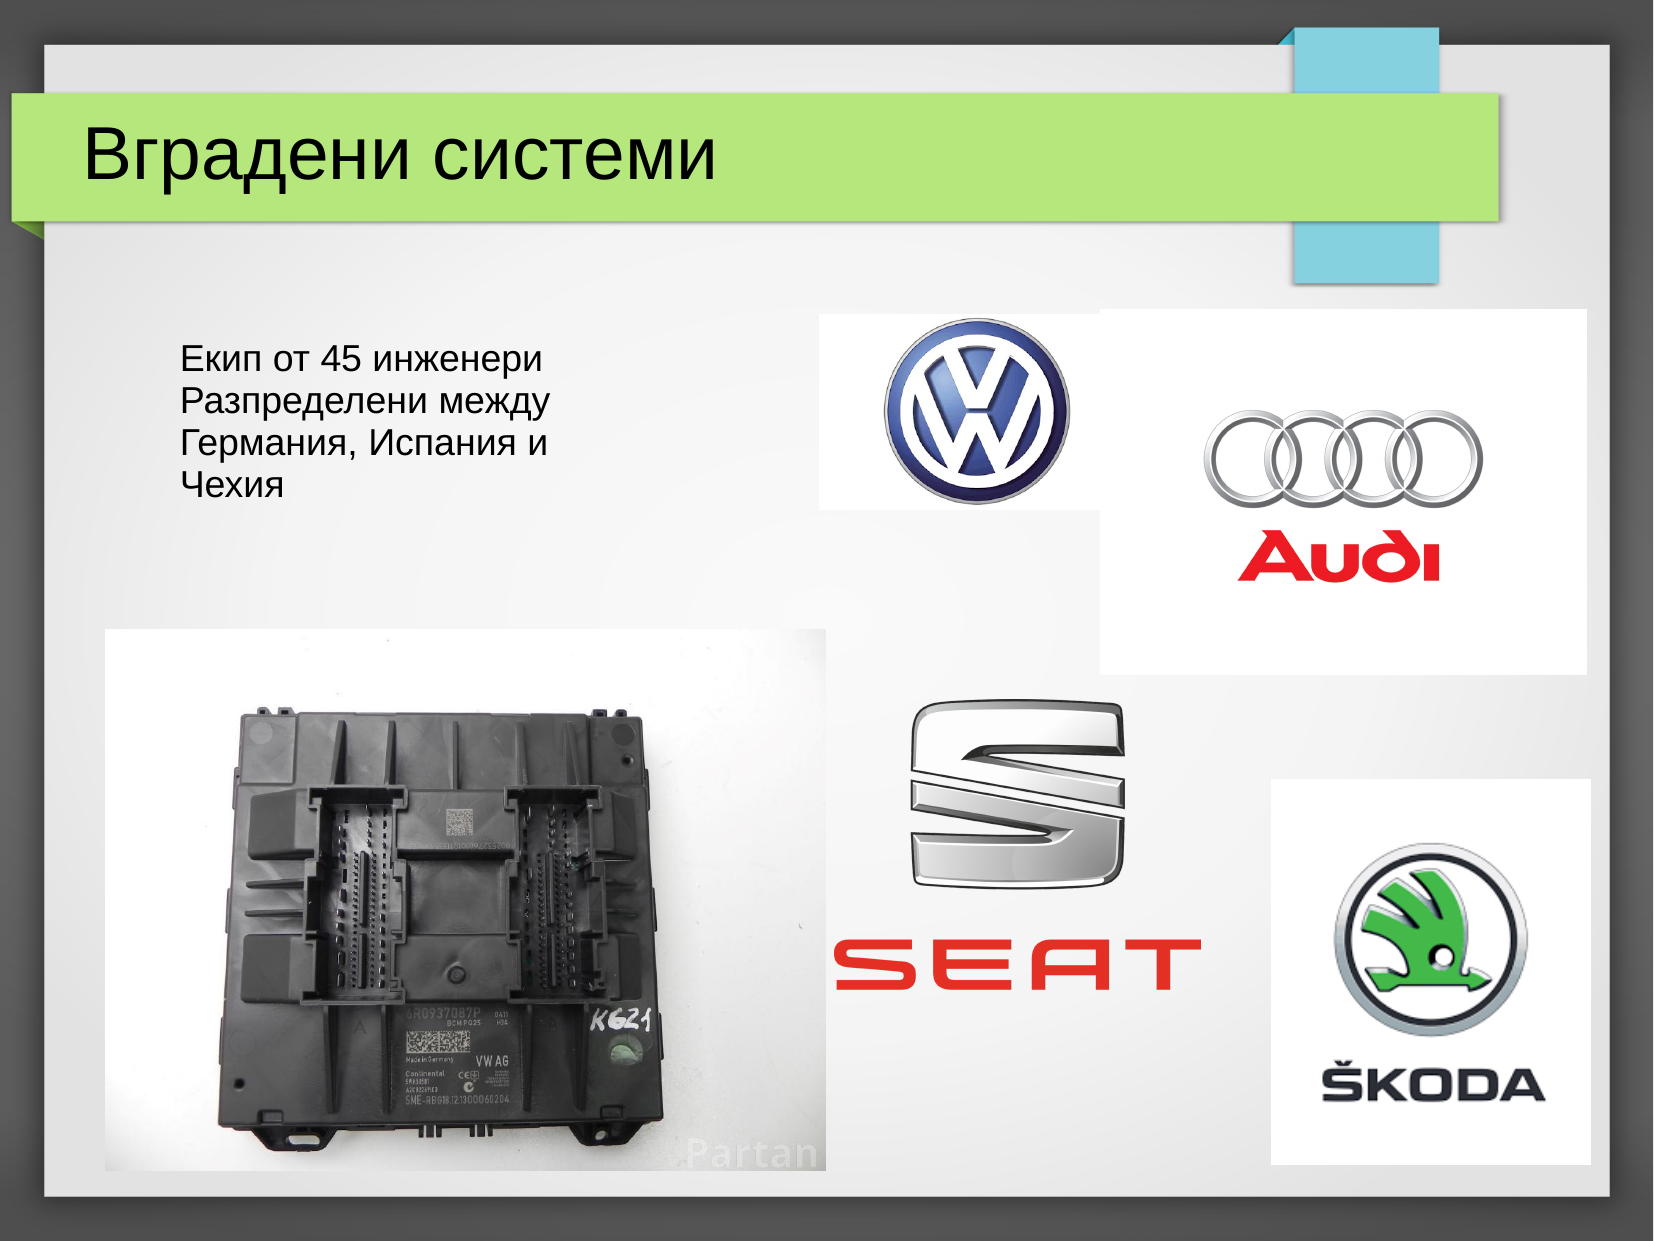

# Вградени системи
Екип от 45 инженери
Разпределени между
Германия, Испания и
Чехия